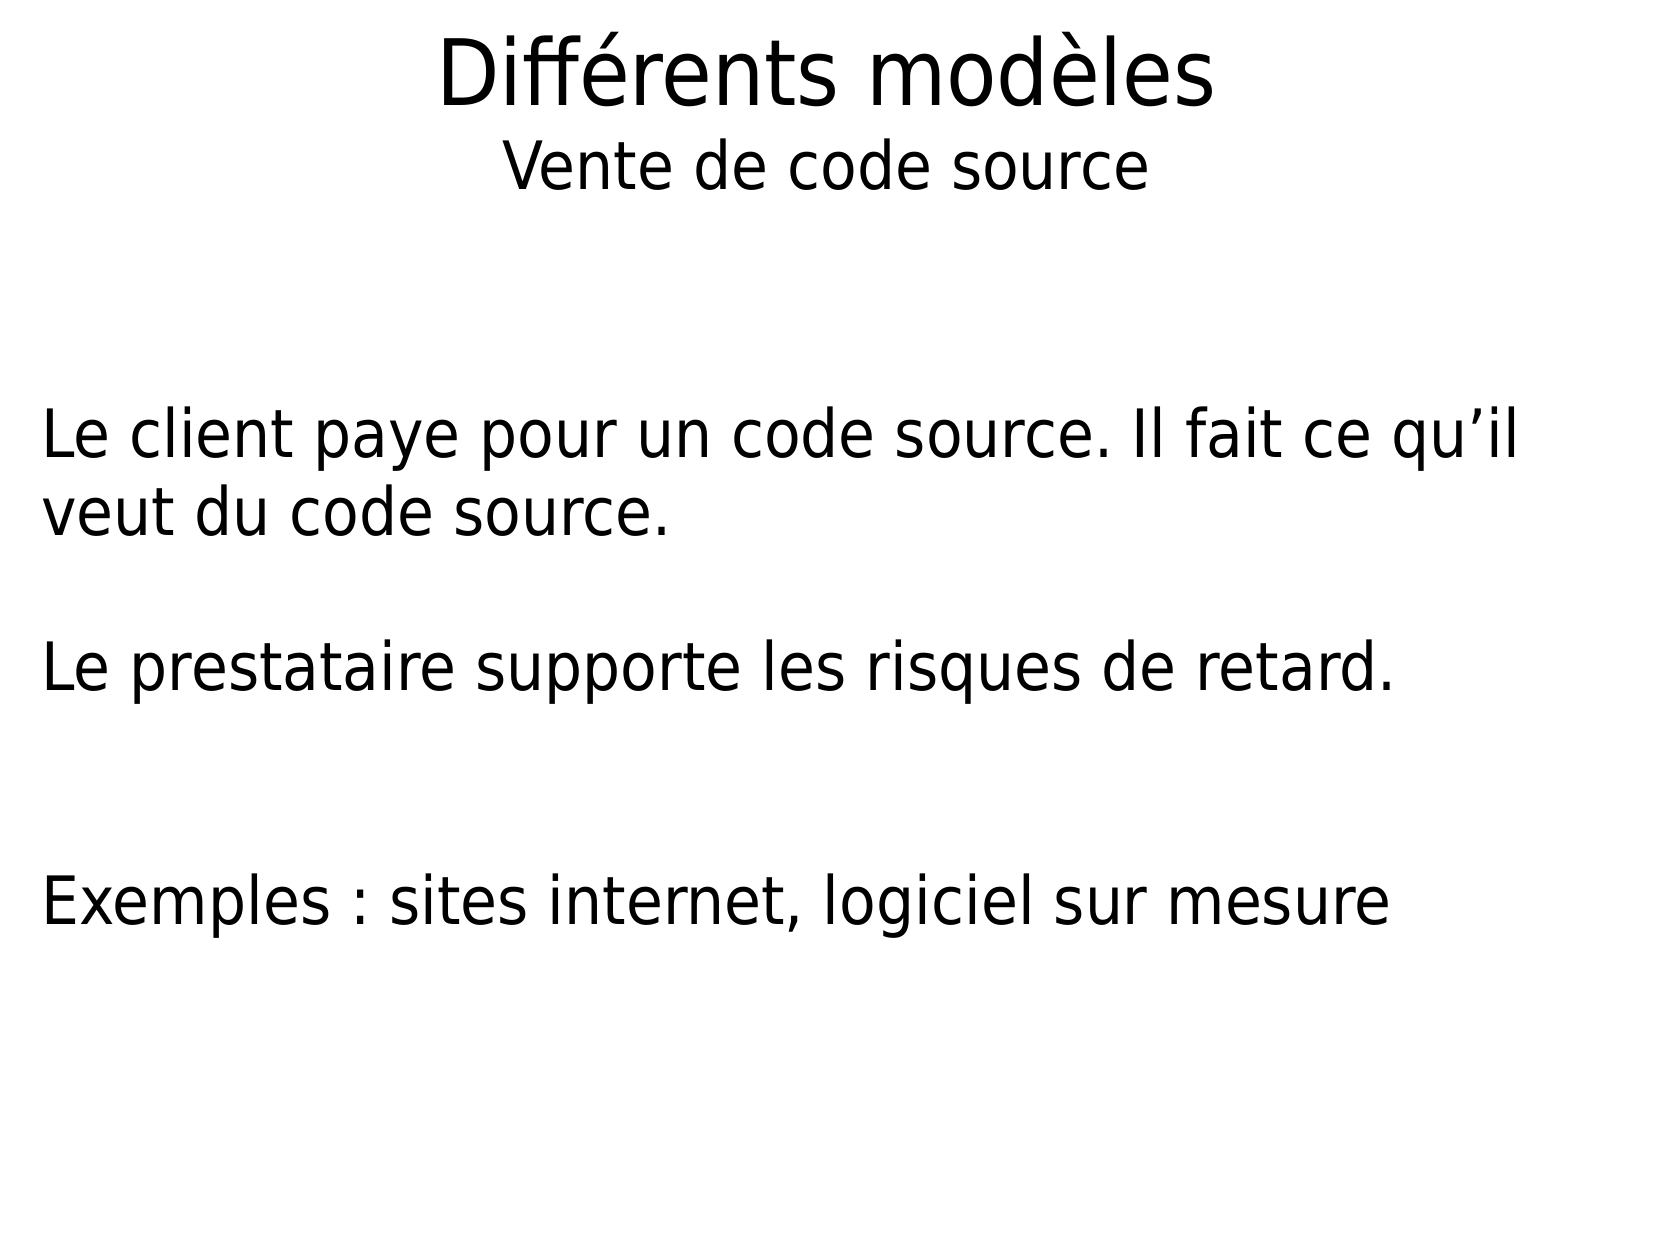

# Différents modèles Vente de code source
Le client paye pour un code source. Il fait ce qu’il veut du code source.
Le prestataire supporte les risques de retard.
Exemples : sites internet, logiciel sur mesure